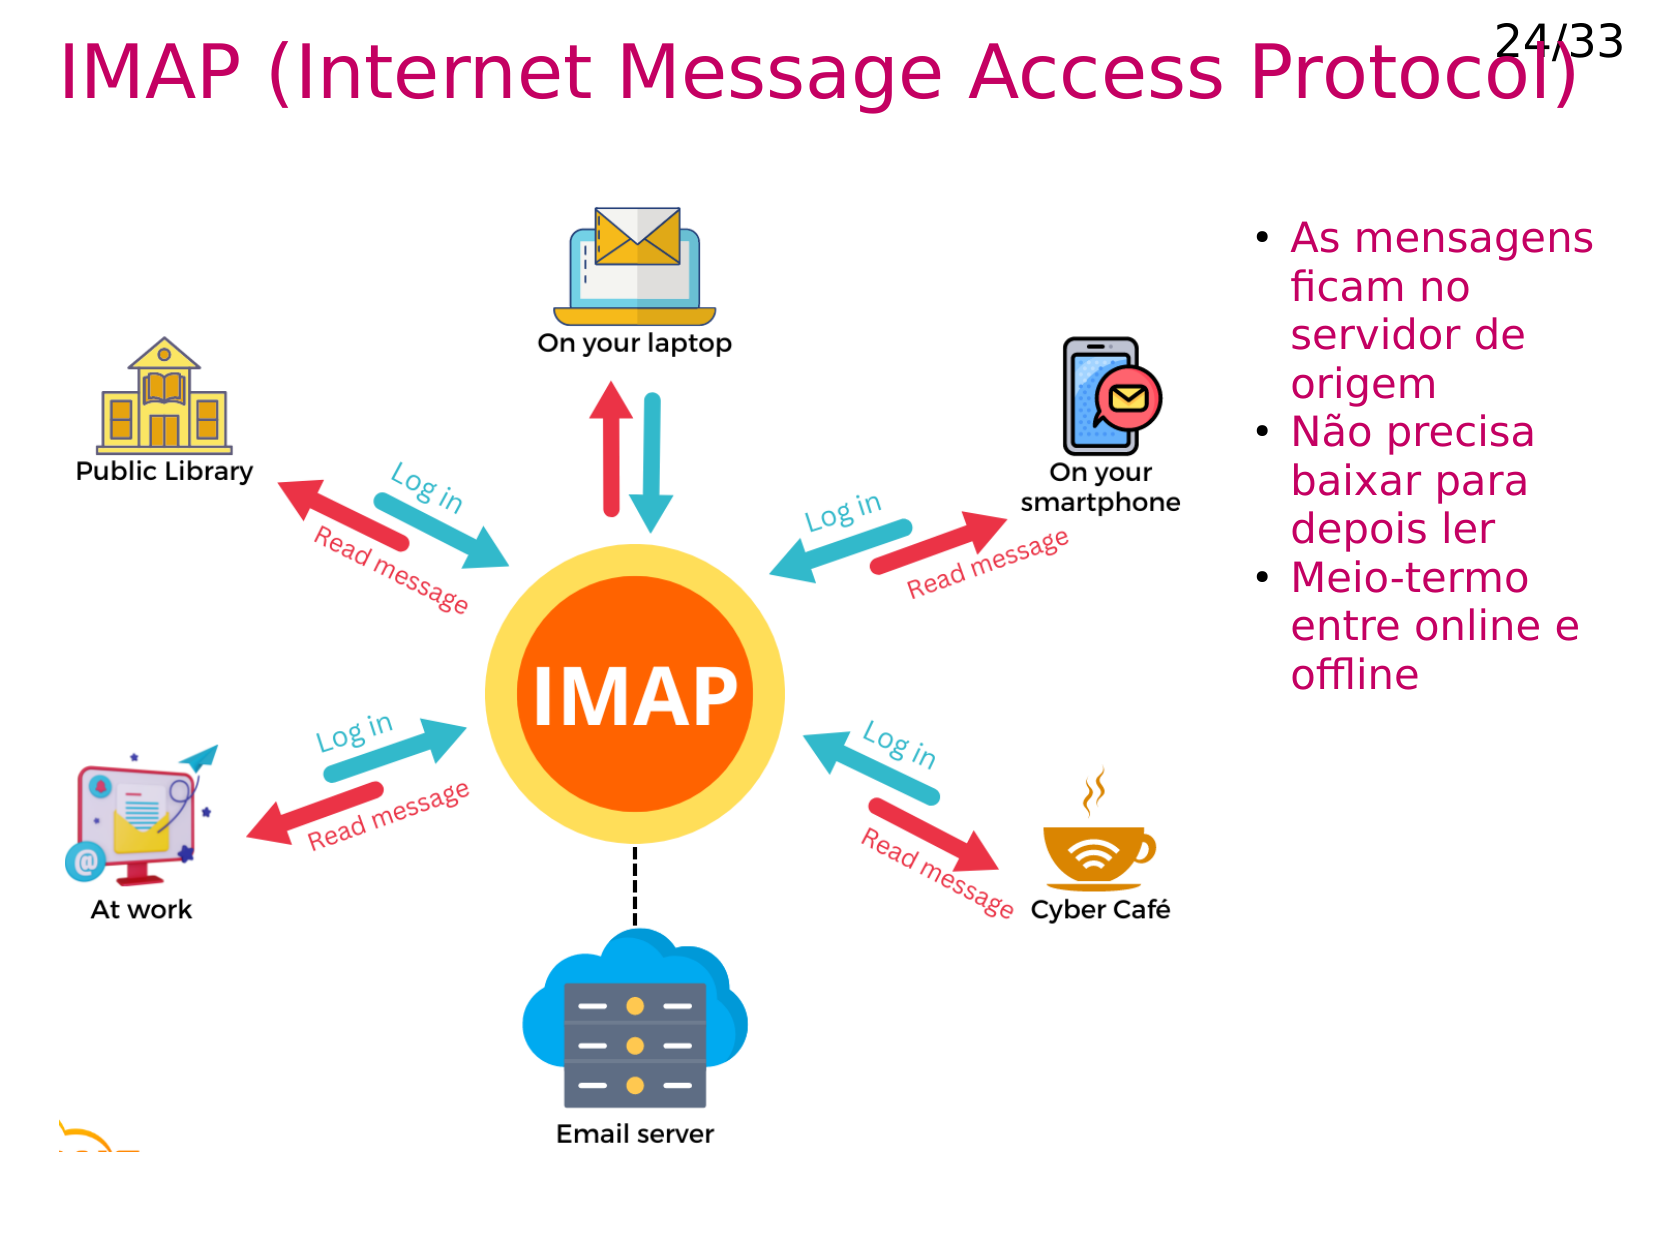

24
# IMAP (Internet Message Access Protocol)
As mensagens ficam no servidor de origem
Não precisa baixar para depois ler
Meio-termo entre online e offline